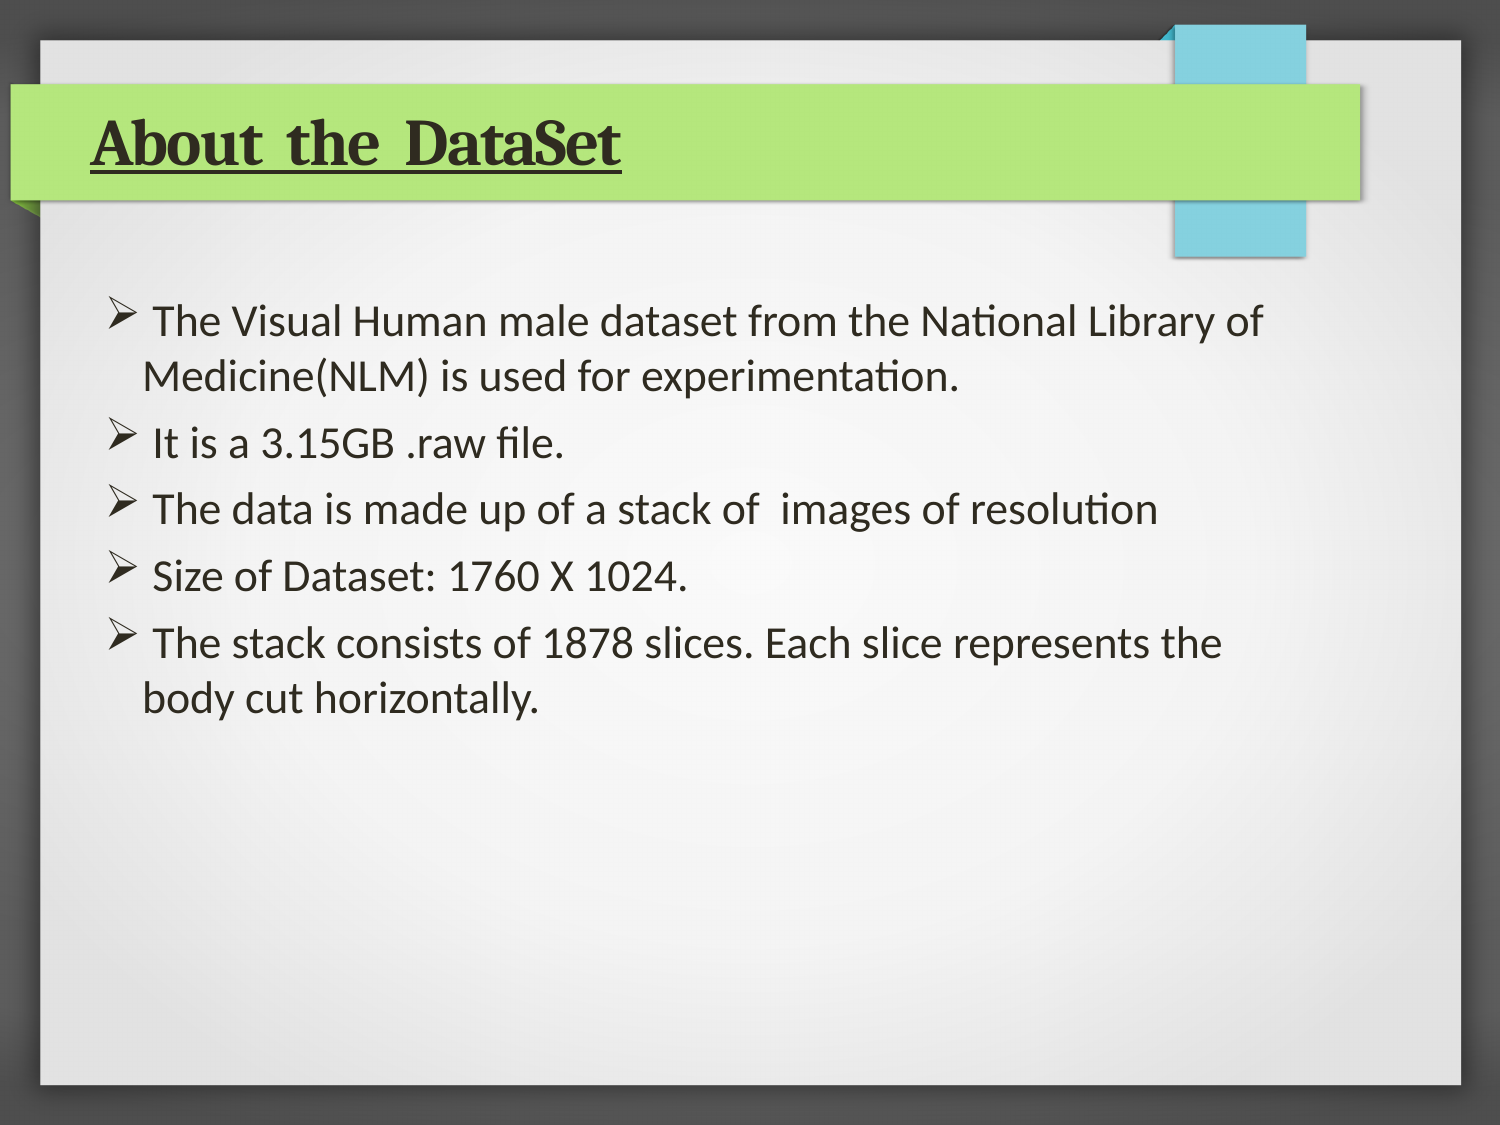

# About the DataSet
 The Visual Human male dataset from the National Library of Medicine(NLM) is used for experimentation.
 It is a 3.15GB .raw file.
 The data is made up of a stack of images of resolution
 Size of Dataset: 1760 X 1024.
 The stack consists of 1878 slices. Each slice represents the body cut horizontally.